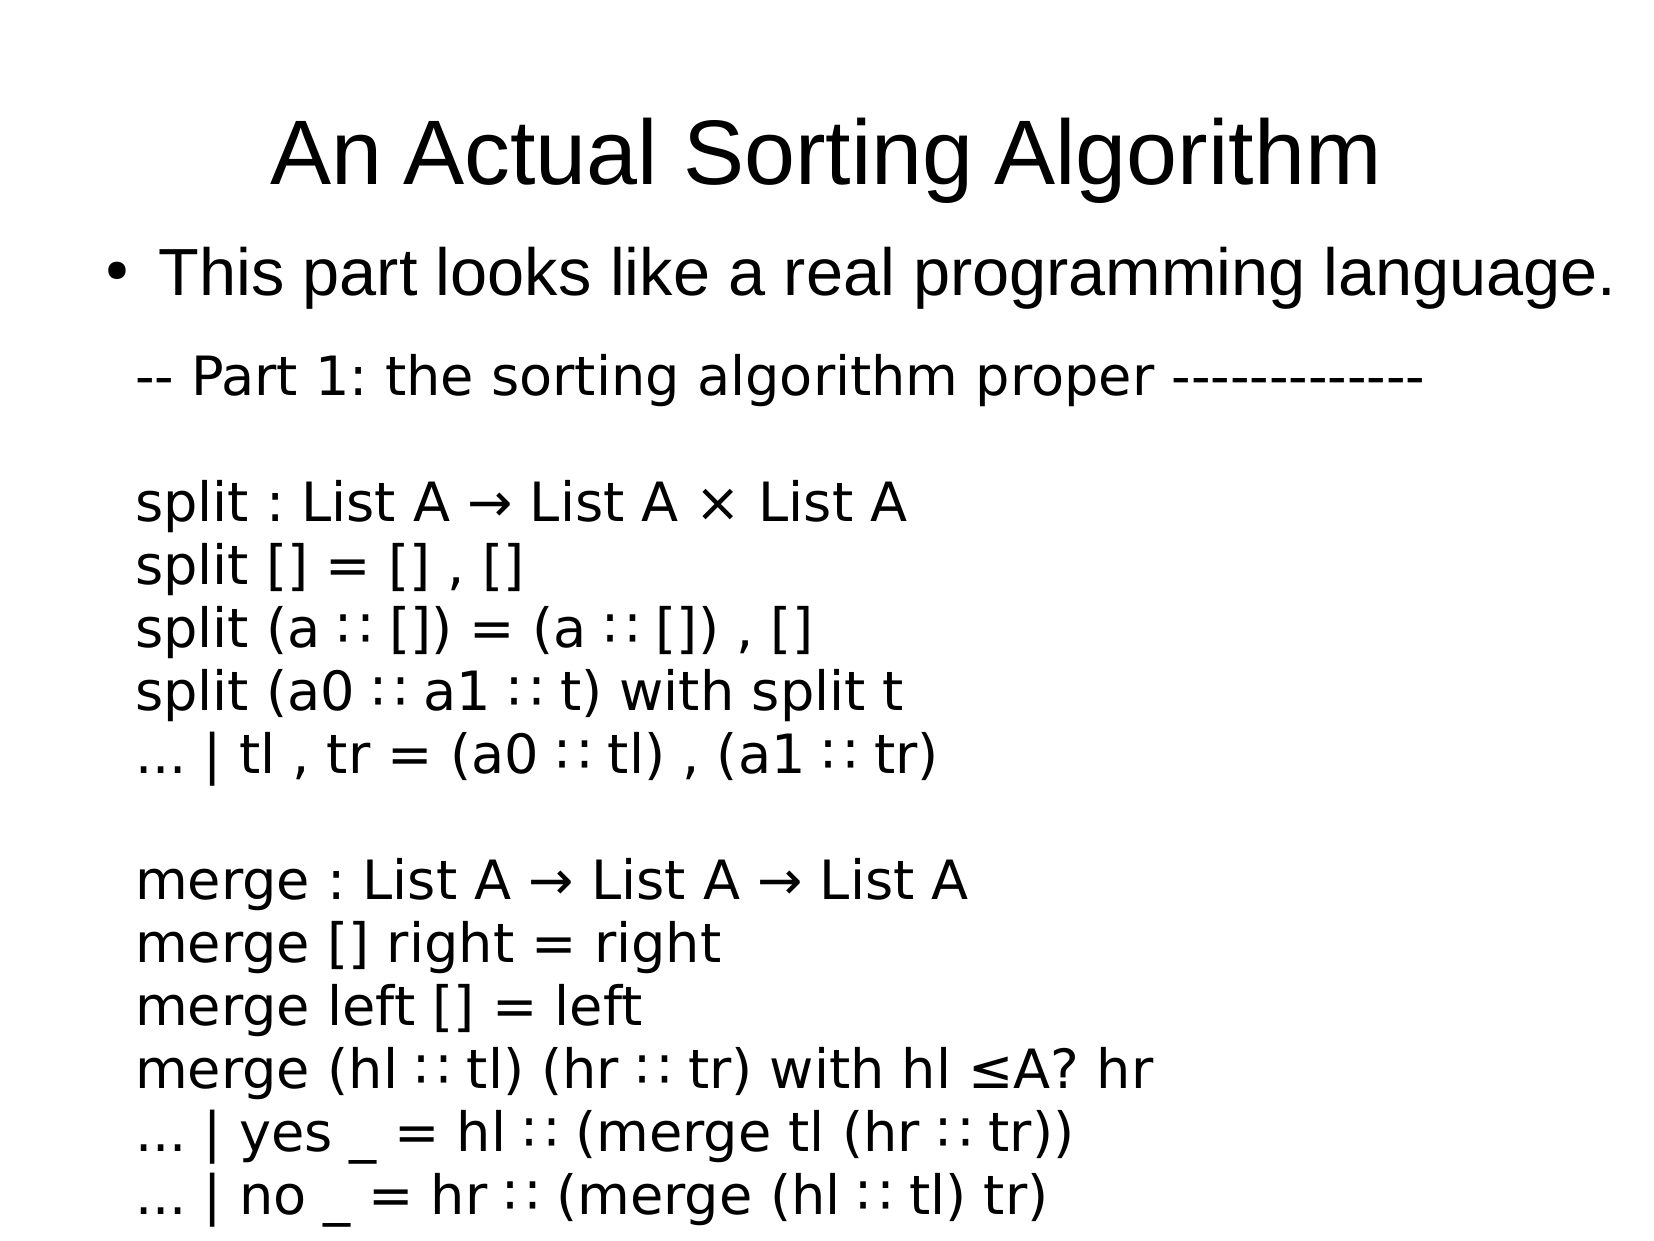

# An Actual Sorting Algorithm
This part looks like a real programming language.
-- Part 1: the sorting algorithm proper -------------
split : List A → List A × List A
split [] = [] , []
split (a ∷ []) = (a ∷ []) , []
split (a0 ∷ a1 ∷ t) with split t
... | tl , tr = (a0 ∷ tl) , (a1 ∷ tr)
merge : List A → List A → List A
merge [] right = right
merge left [] = left
merge (hl ∷ tl) (hr ∷ tr) with hl ≤A? hr
... | yes _ = hl ∷ (merge tl (hr ∷ tr))
... | no _ = hr ∷ (merge (hl ∷ tl) tr)